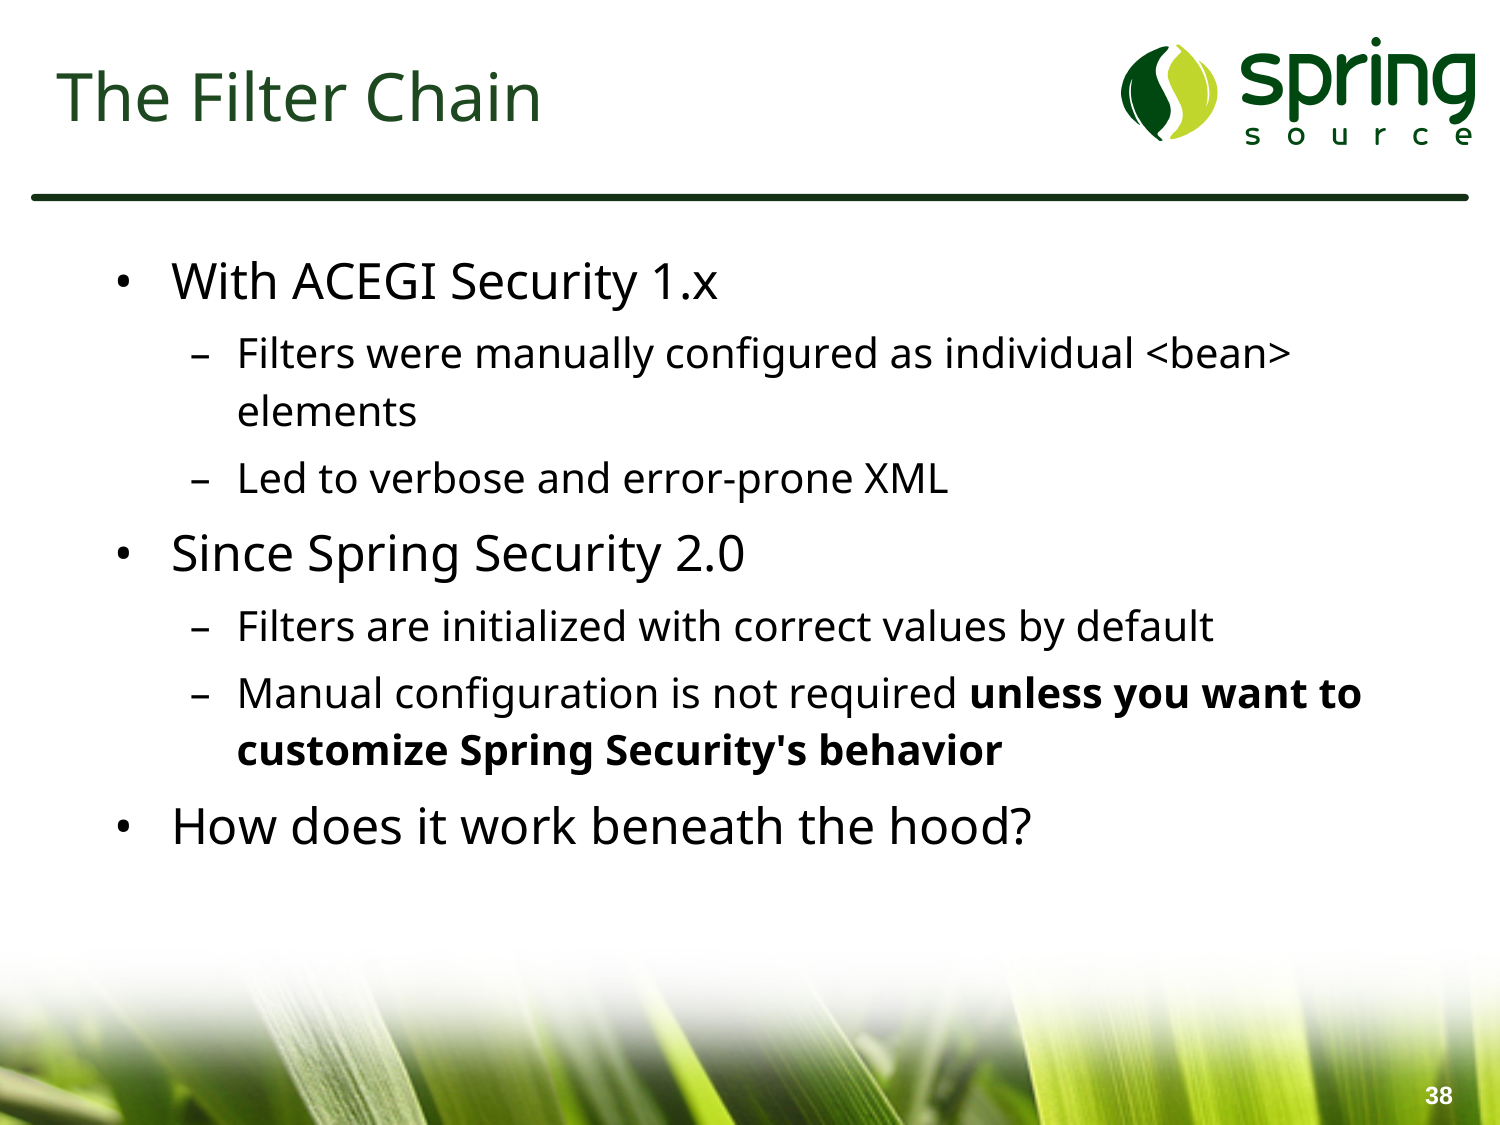

The Filter Chain
# With ACEGI Security 1.x
Filters were manually configured as individual <bean> elements
Led to verbose and error-prone XML
Since Spring Security 2.0
Filters are initialized with correct values by default
Manual configuration is not required unless you want to customize Spring Security's behavior
How does it work beneath the hood?